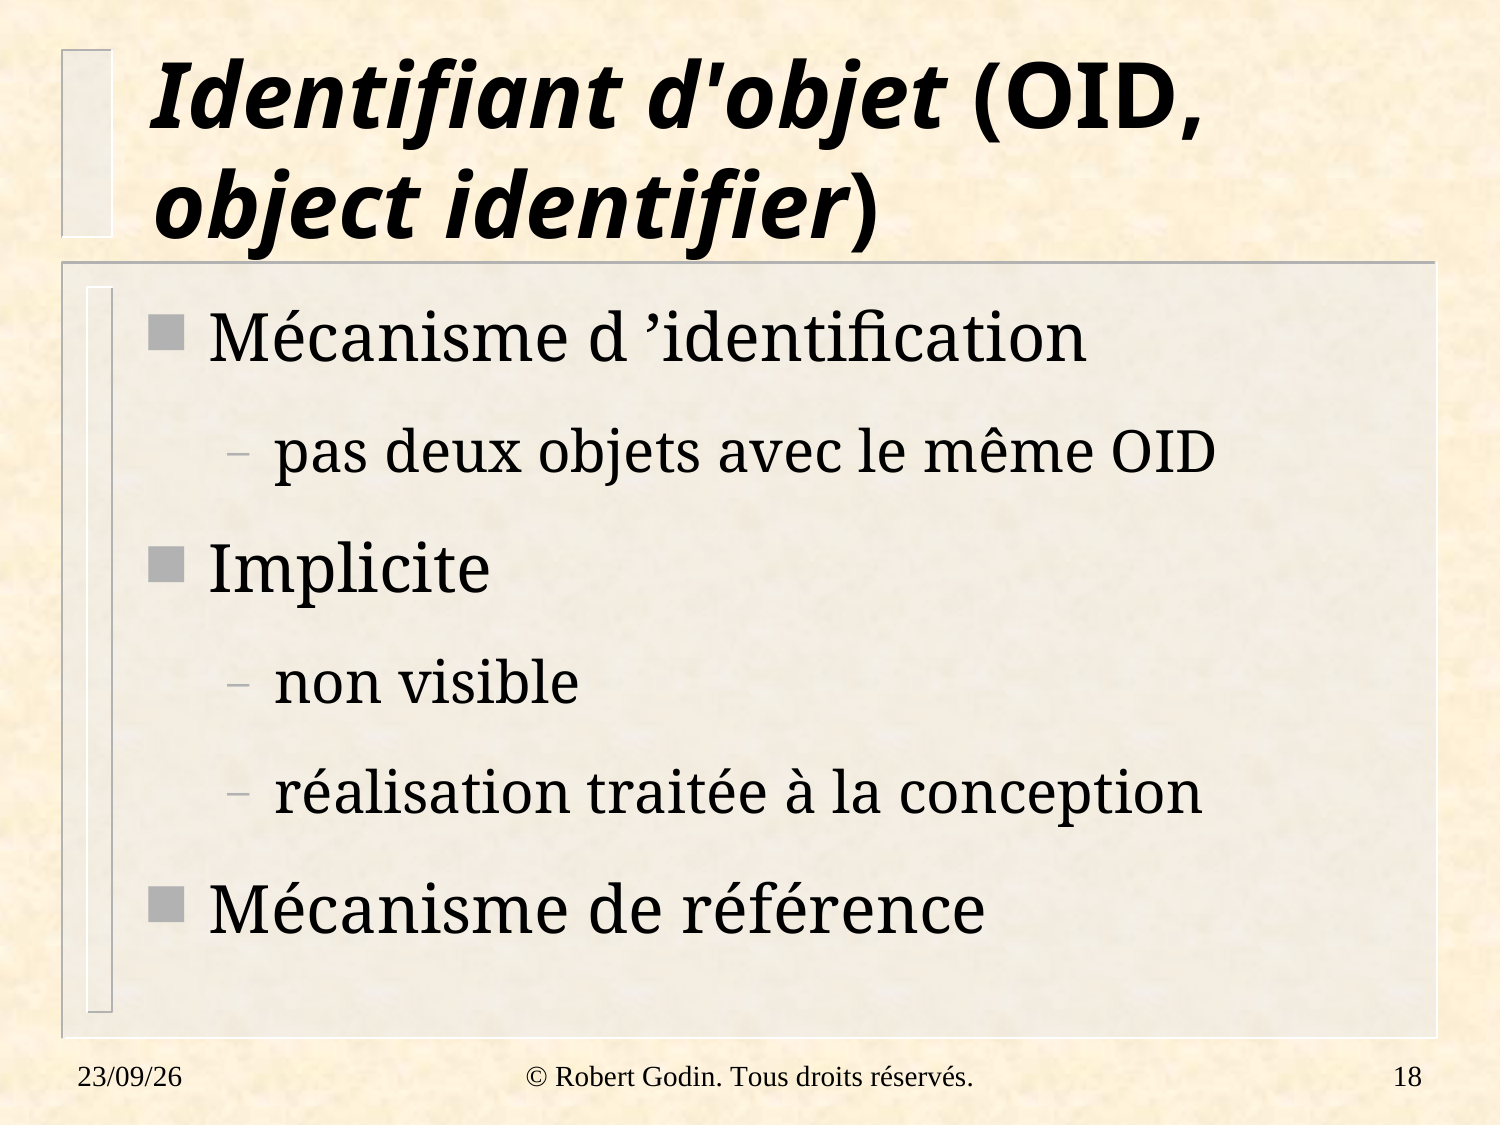

# Identifiant d'objet (OID, object identifier)
Mécanisme d ’identification
pas deux objets avec le même OID
Implicite
non visible
réalisation traitée à la conception
Mécanisme de référence
© Robert Godin. Tous droits réservés.